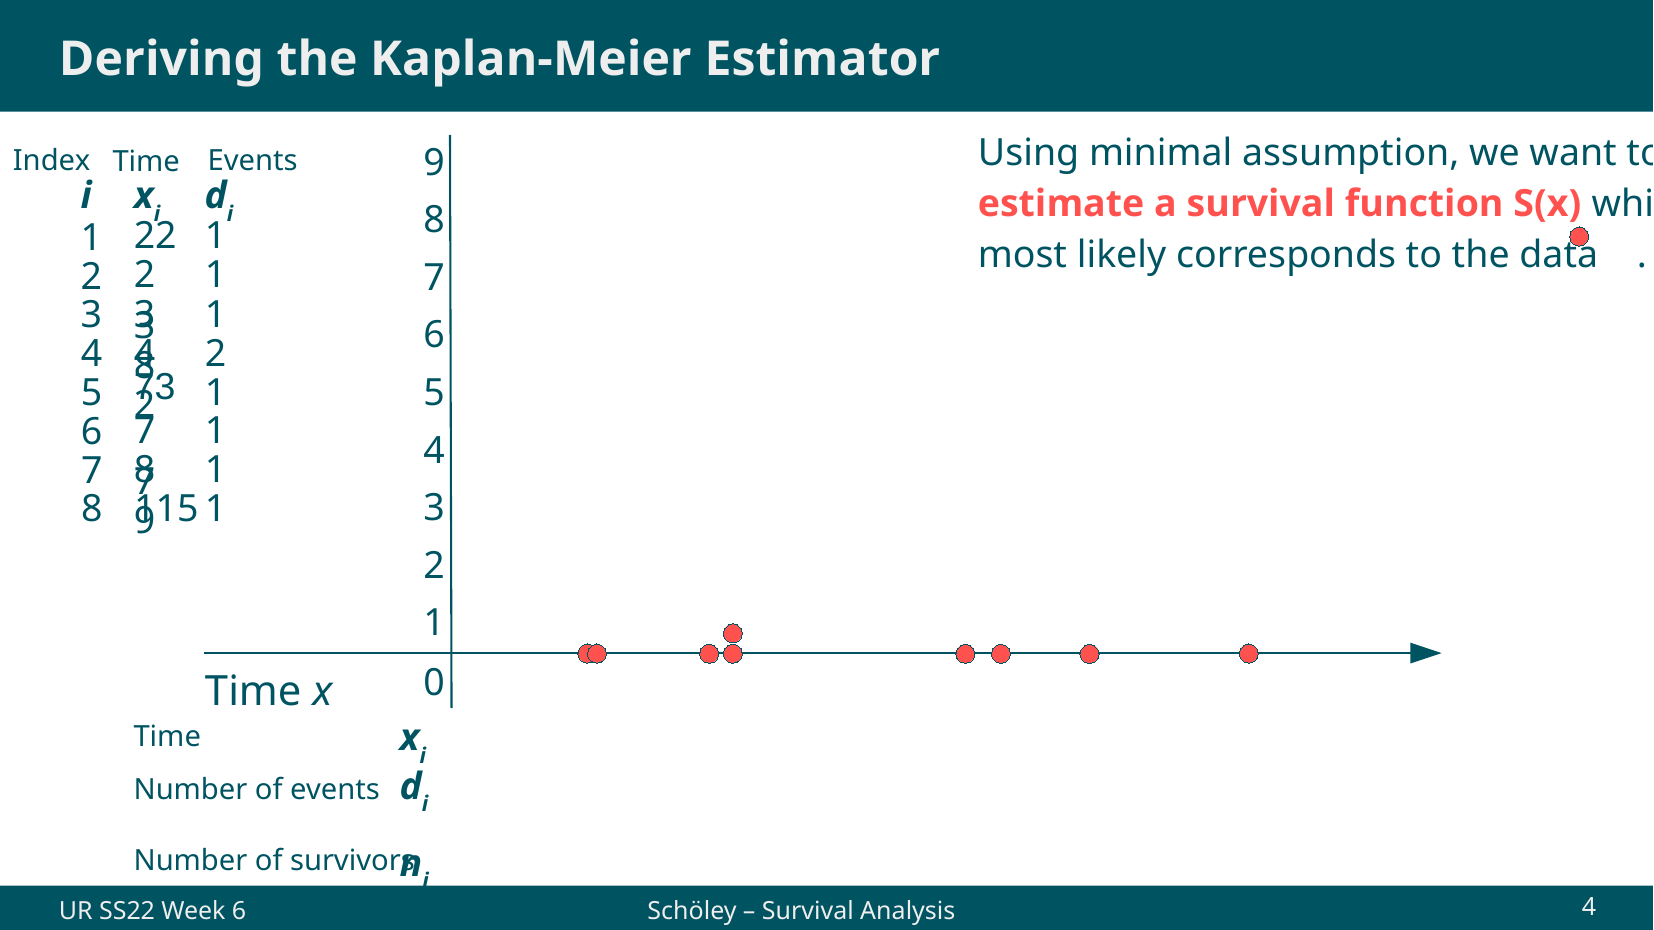

# Deriving the Kaplan-Meier Estimator
Using minimal assumption, we want to
estimate a survival function S(x) which
most likely corresponds to the data .
9
Index
Events
Time
i
xi
di
8
22
1
1
23
1
2
7
38
1
3
6
42
2
4
5
5
73
1
77
1
6
4
89
1
7
3
8
115
1
2
1
0
Time x
xi
Time
di
Number of events
ni
Number of survivors
4
UR SS22 Week 6
Schöley – Survival Analysis